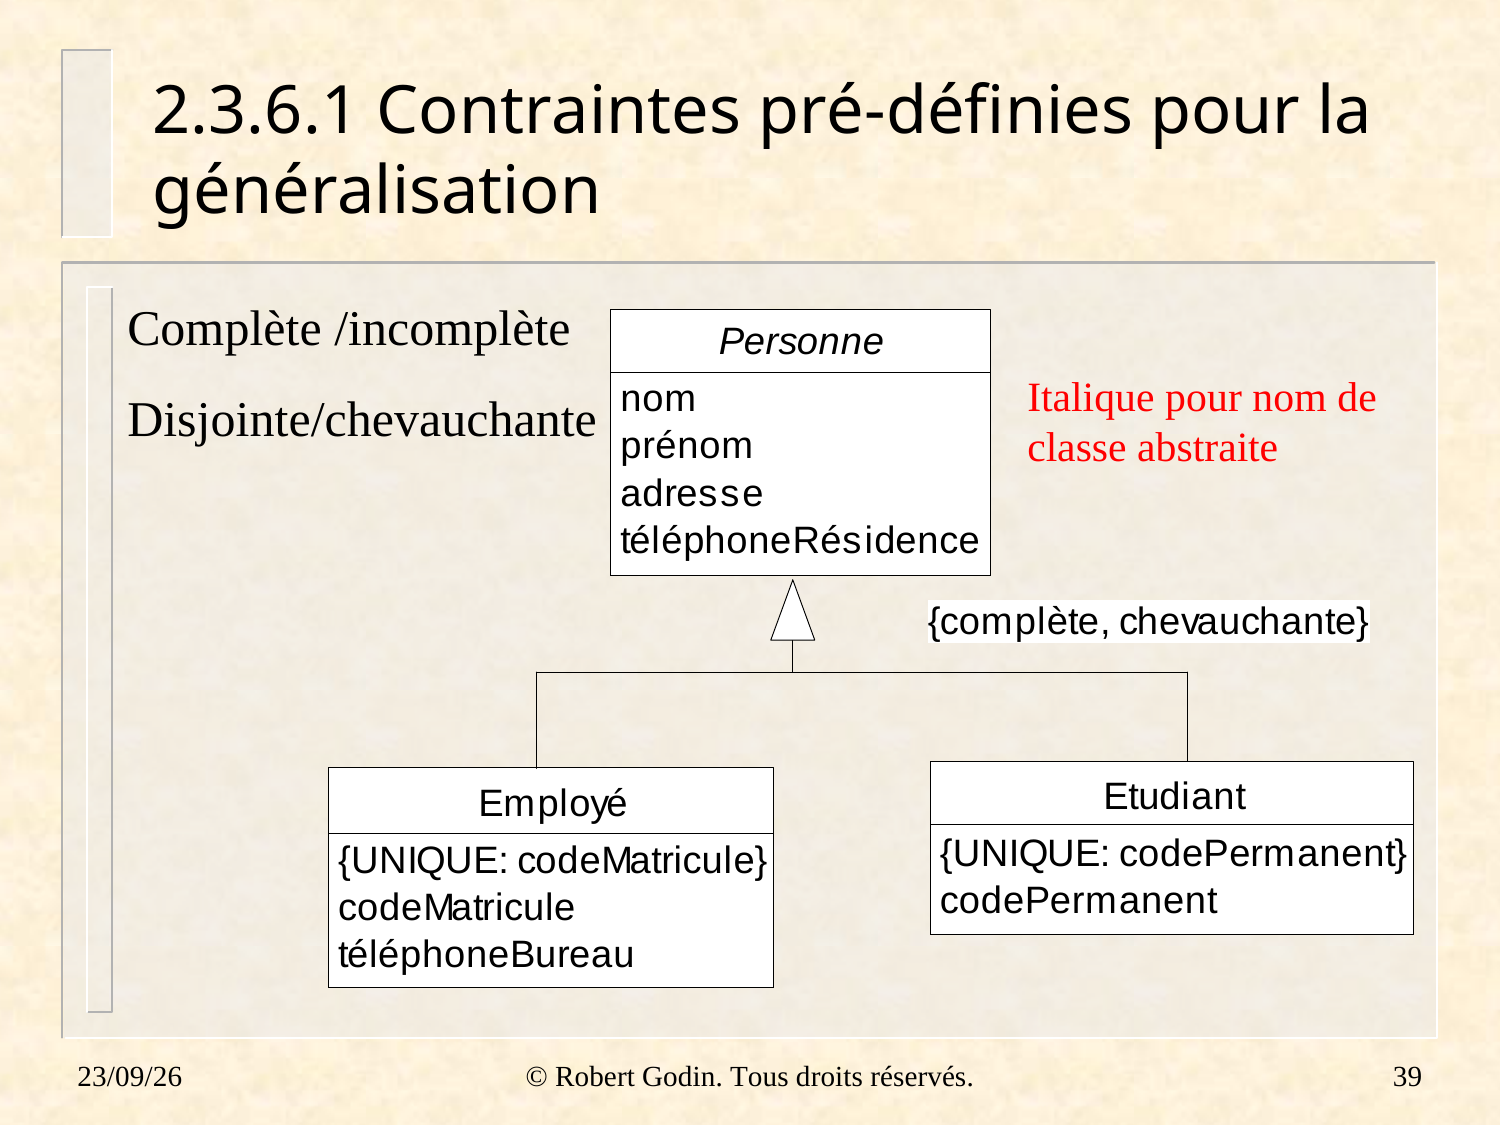

# 2.3.6.1 Contraintes pré-définies pour la généralisation
Complète /incomplète
Disjointe/chevauchante
Italique pour nom de classe abstraite
© Robert Godin. Tous droits réservés.